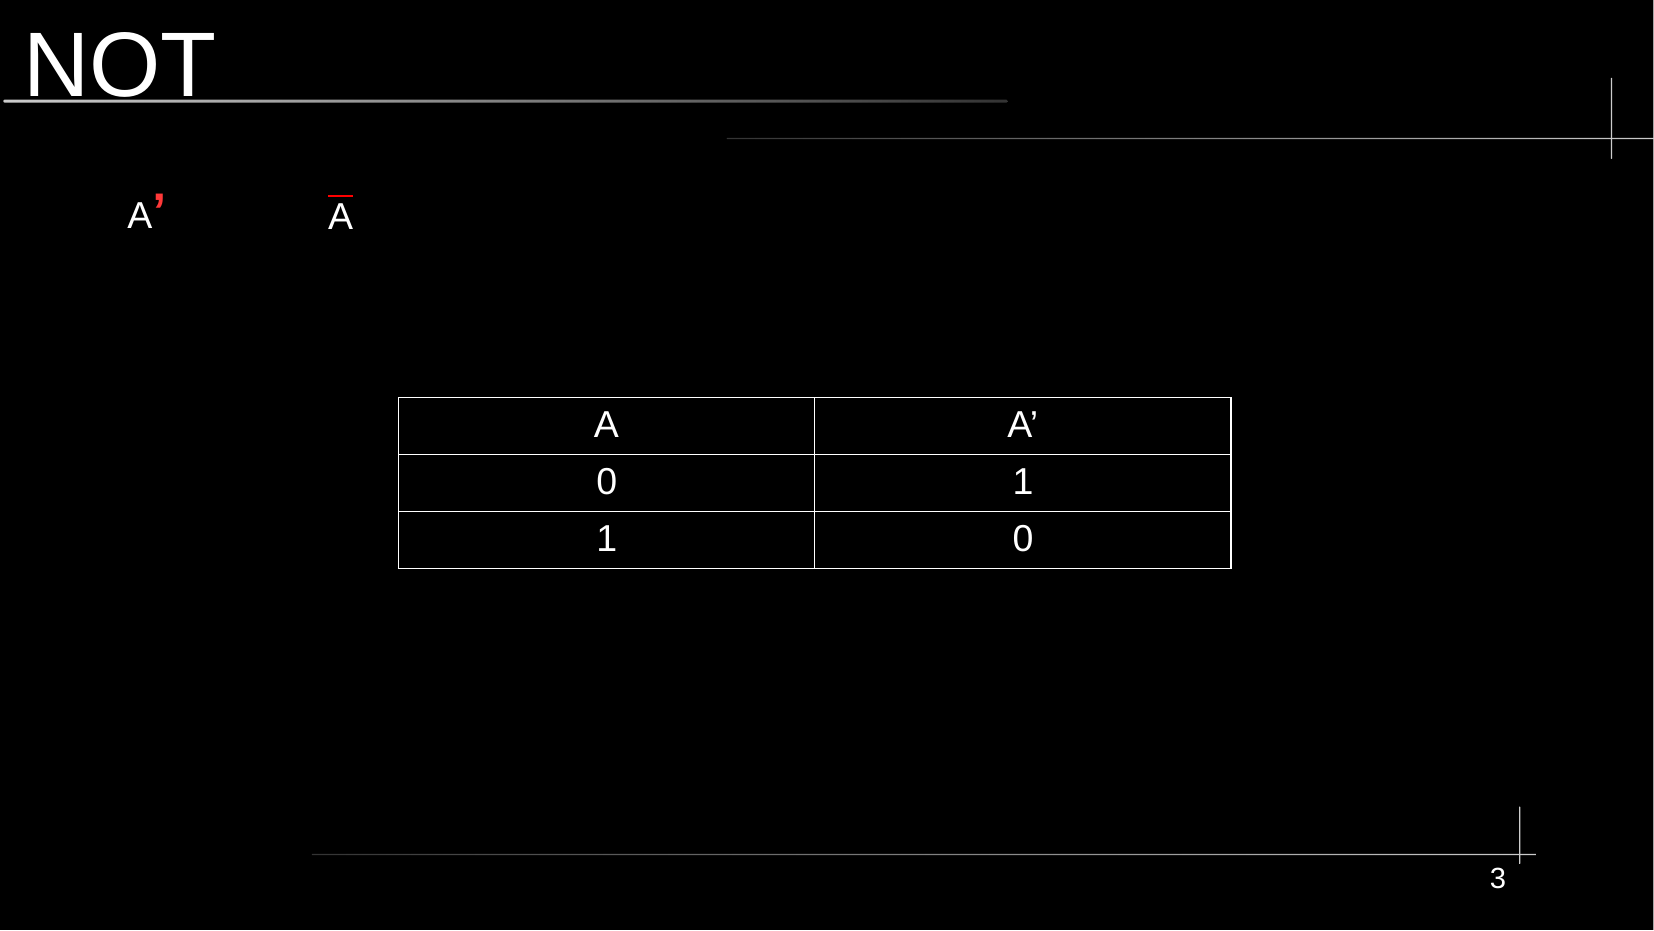

# NOT
A’
A
| A | A’ |
| --- | --- |
| 0 | 1 |
| 1 | 0 |
3